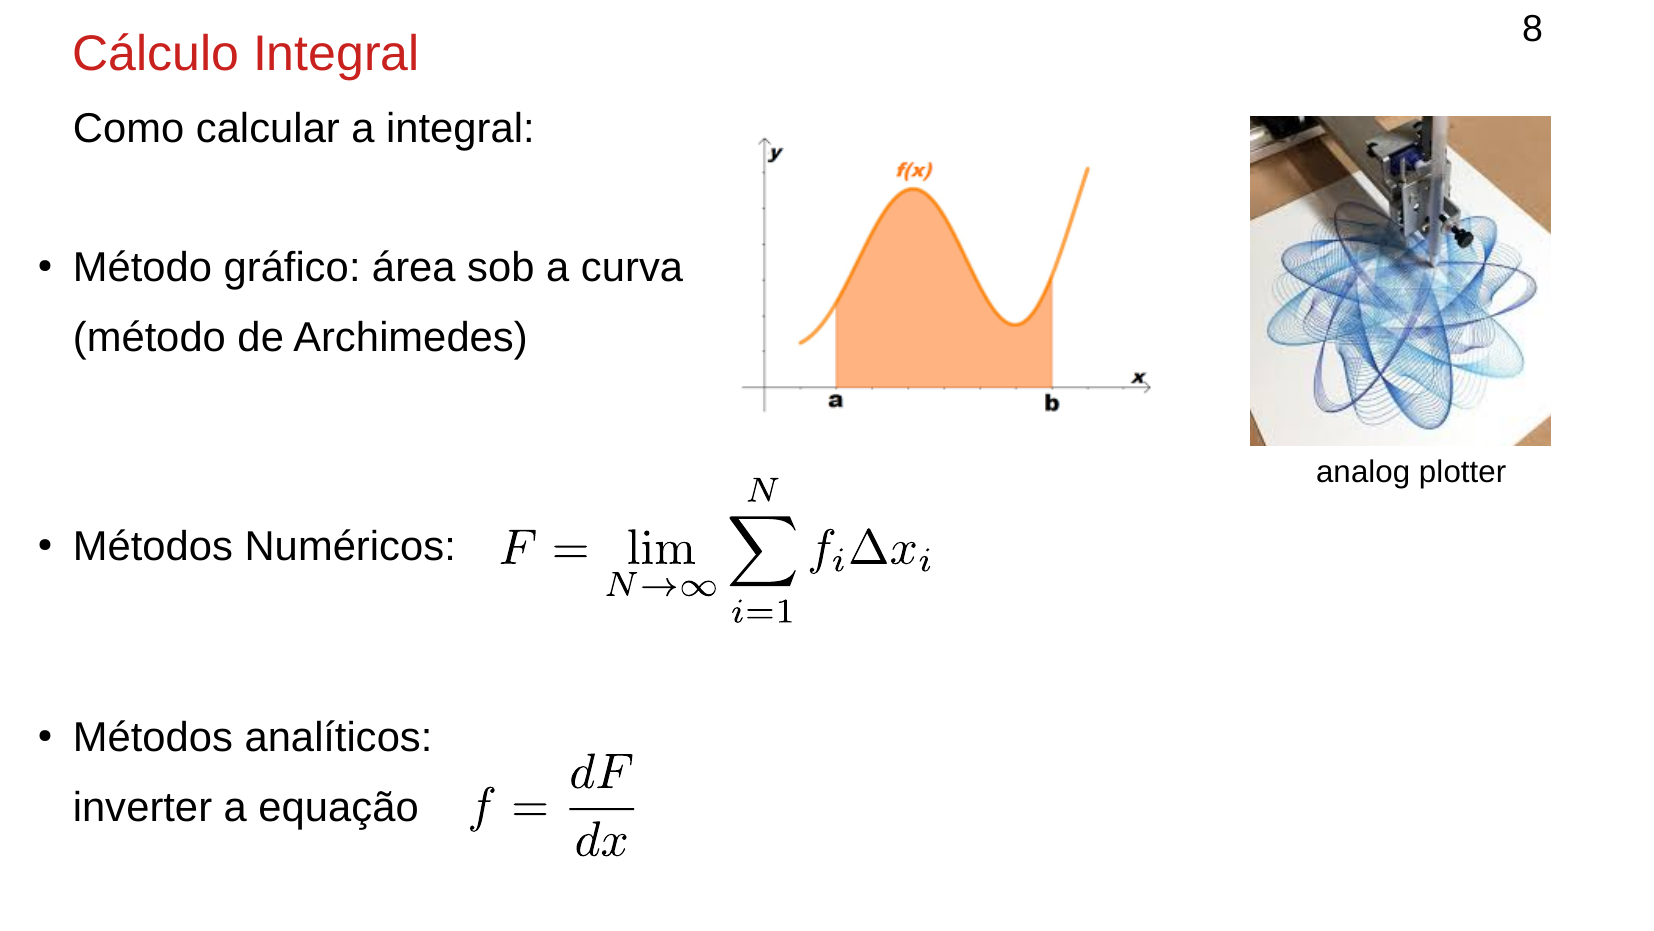

Cálculo Integral
Como calcular a integral:
Método gráfico: área sob a curva
(método de Archimedes)
Métodos Numéricos:
Métodos analíticos:
inverter a equação
analog plotter